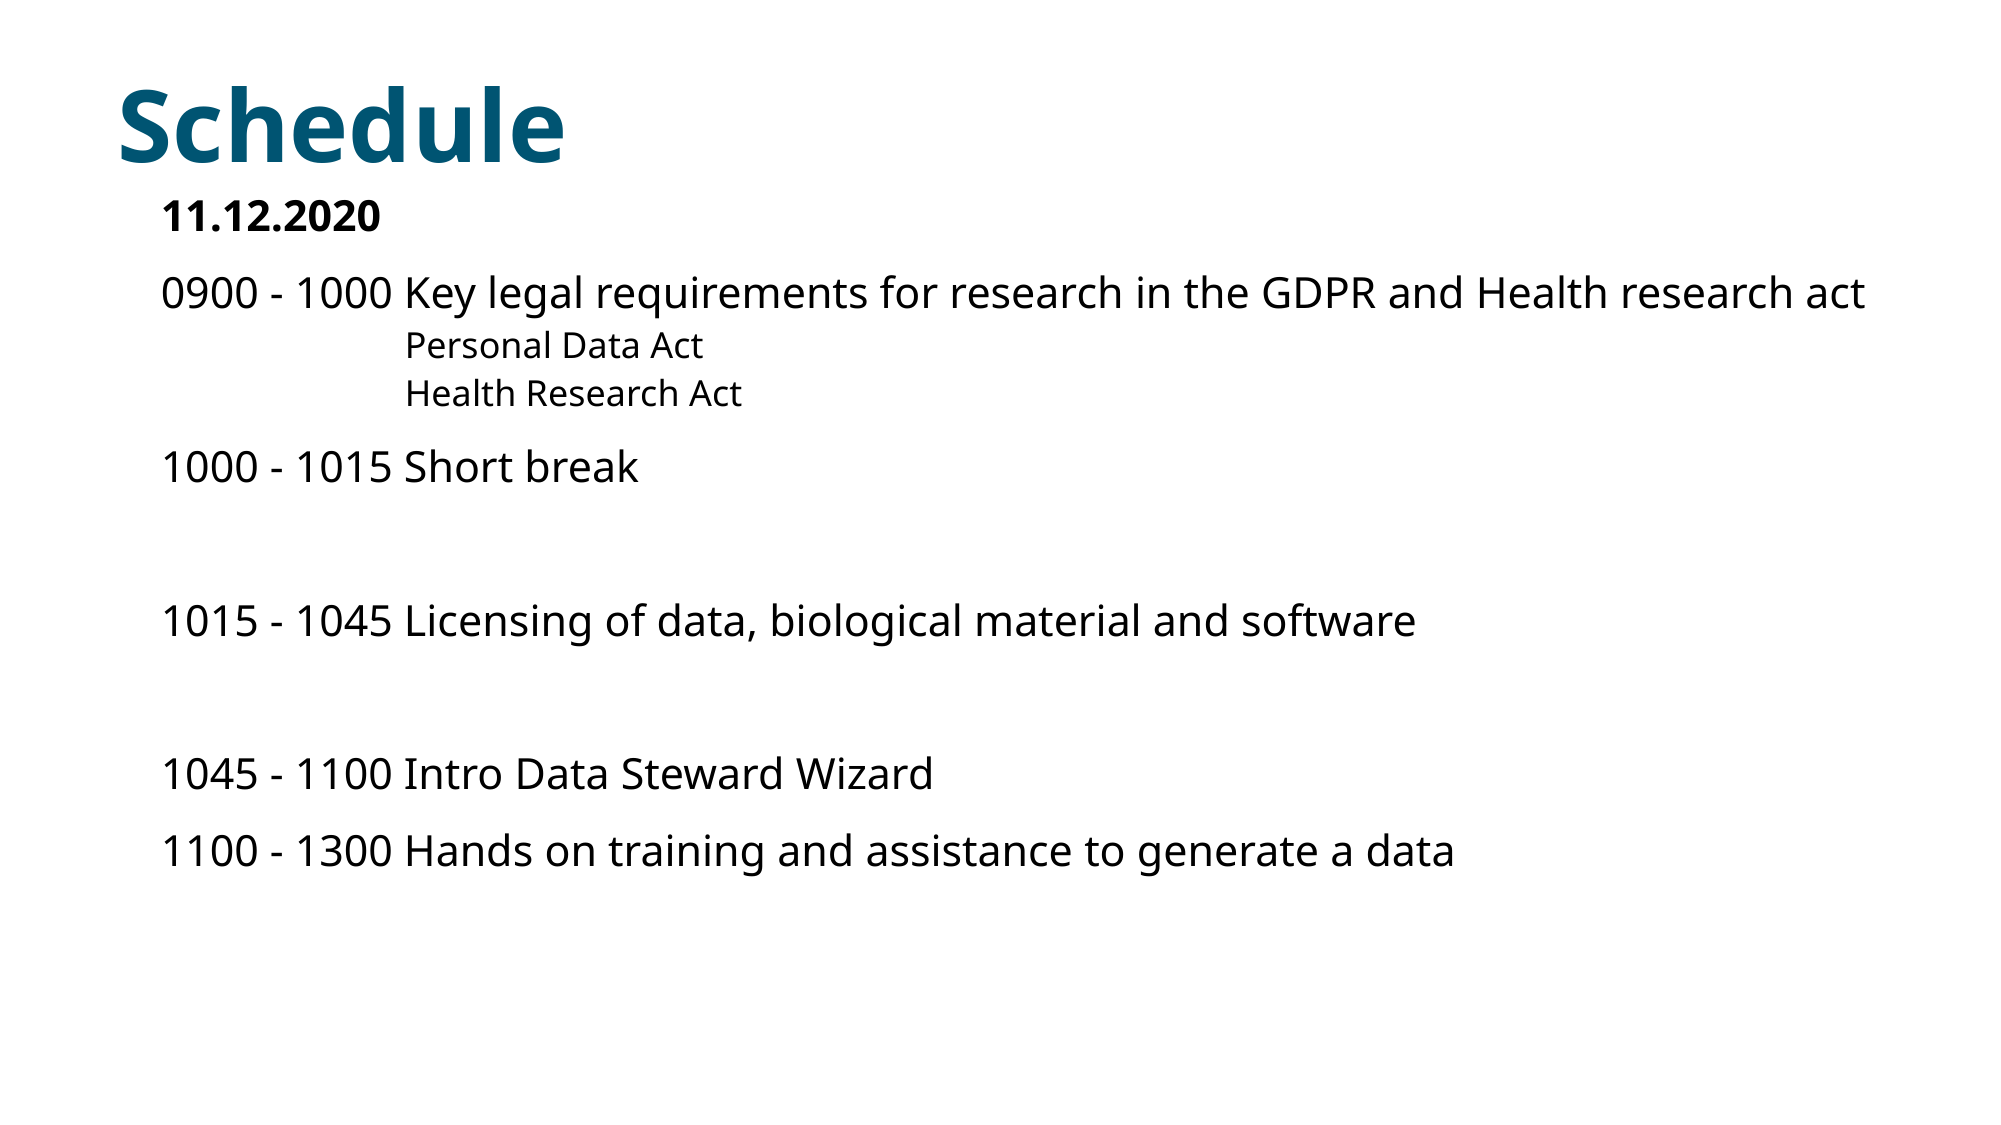

Schedule
# 11.12.2020
0900 - 1000 Key legal requirements for research in the GDPR and Health research act
Personal Data Act
Health Research Act
1000 - 1015 Short break
1015 - 1045 Licensing of data, biological material and software
1045 - 1100 Intro Data Steward Wizard
1100 - 1300 Hands on training and assistance to generate a data